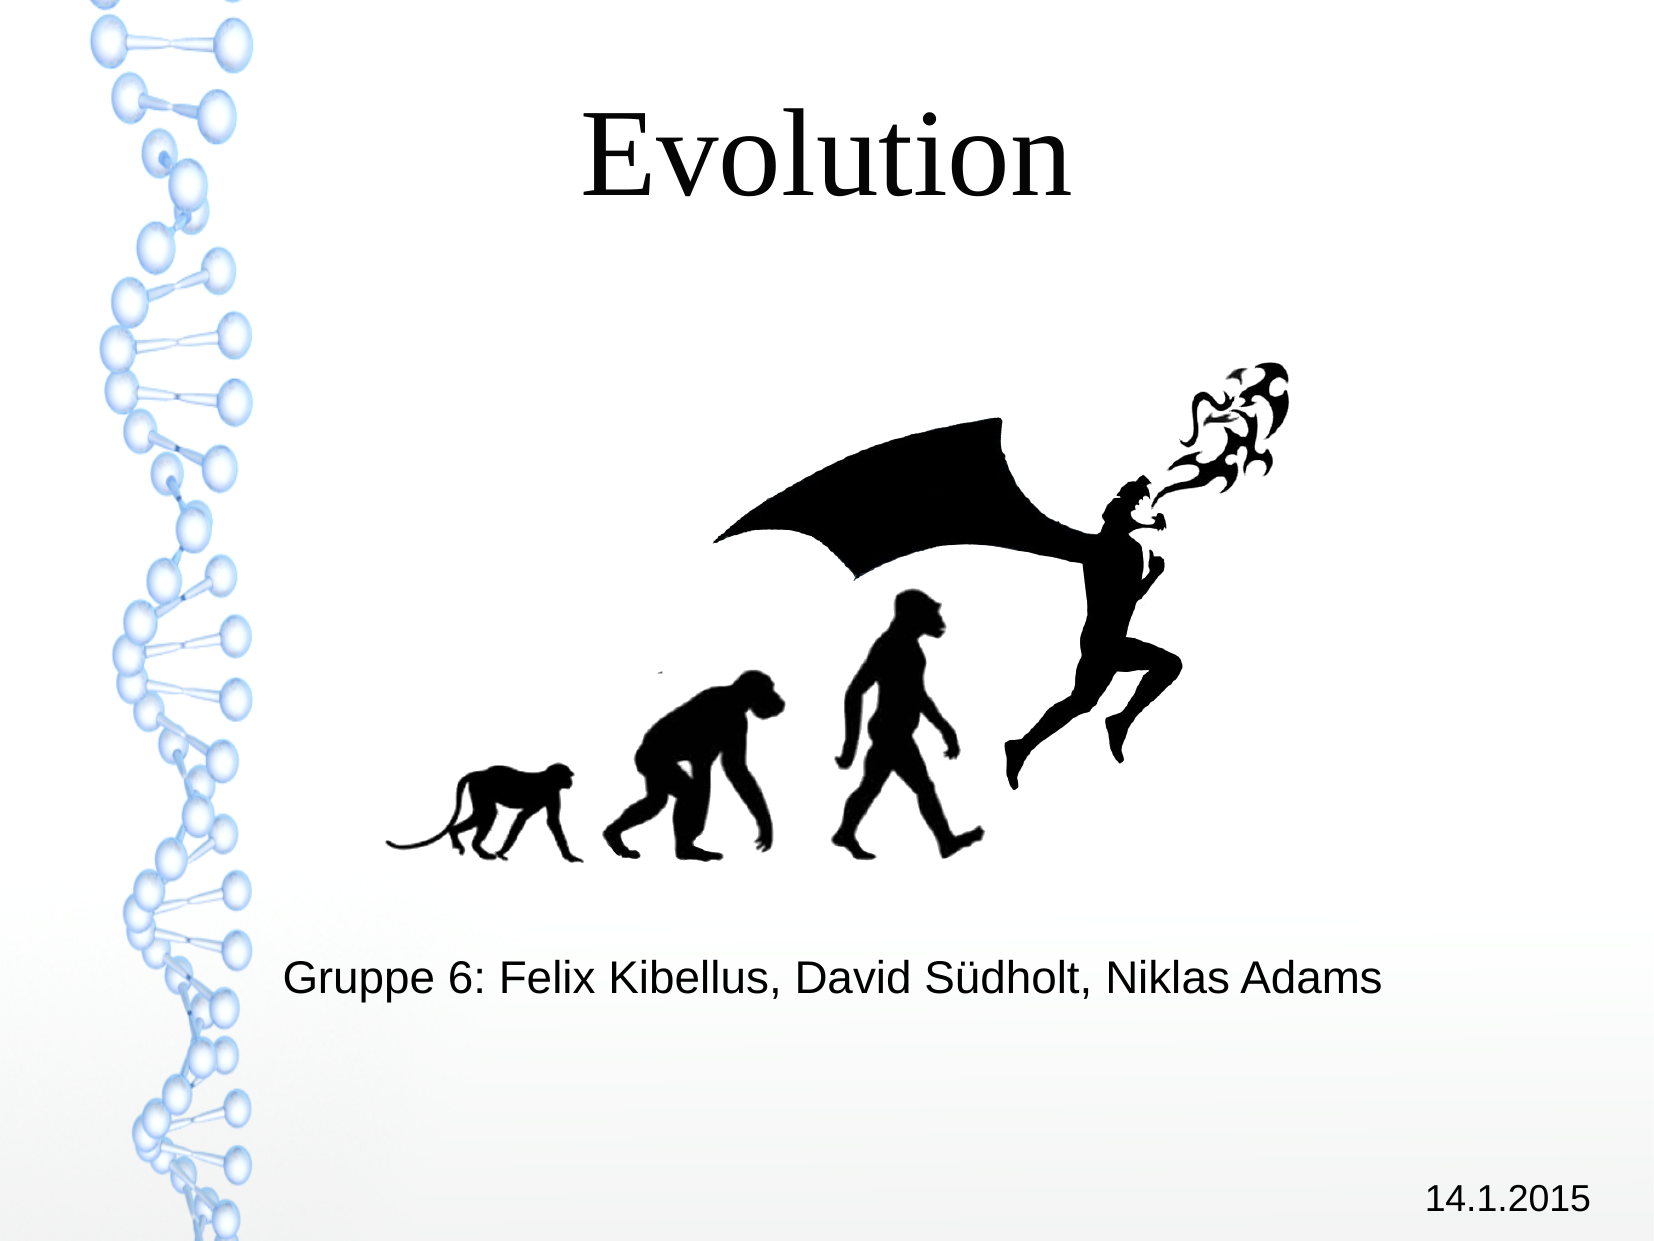

# Evolution
 Gruppe 6: Felix Kibellus, David Südholt, Niklas Adams
14.1.2015